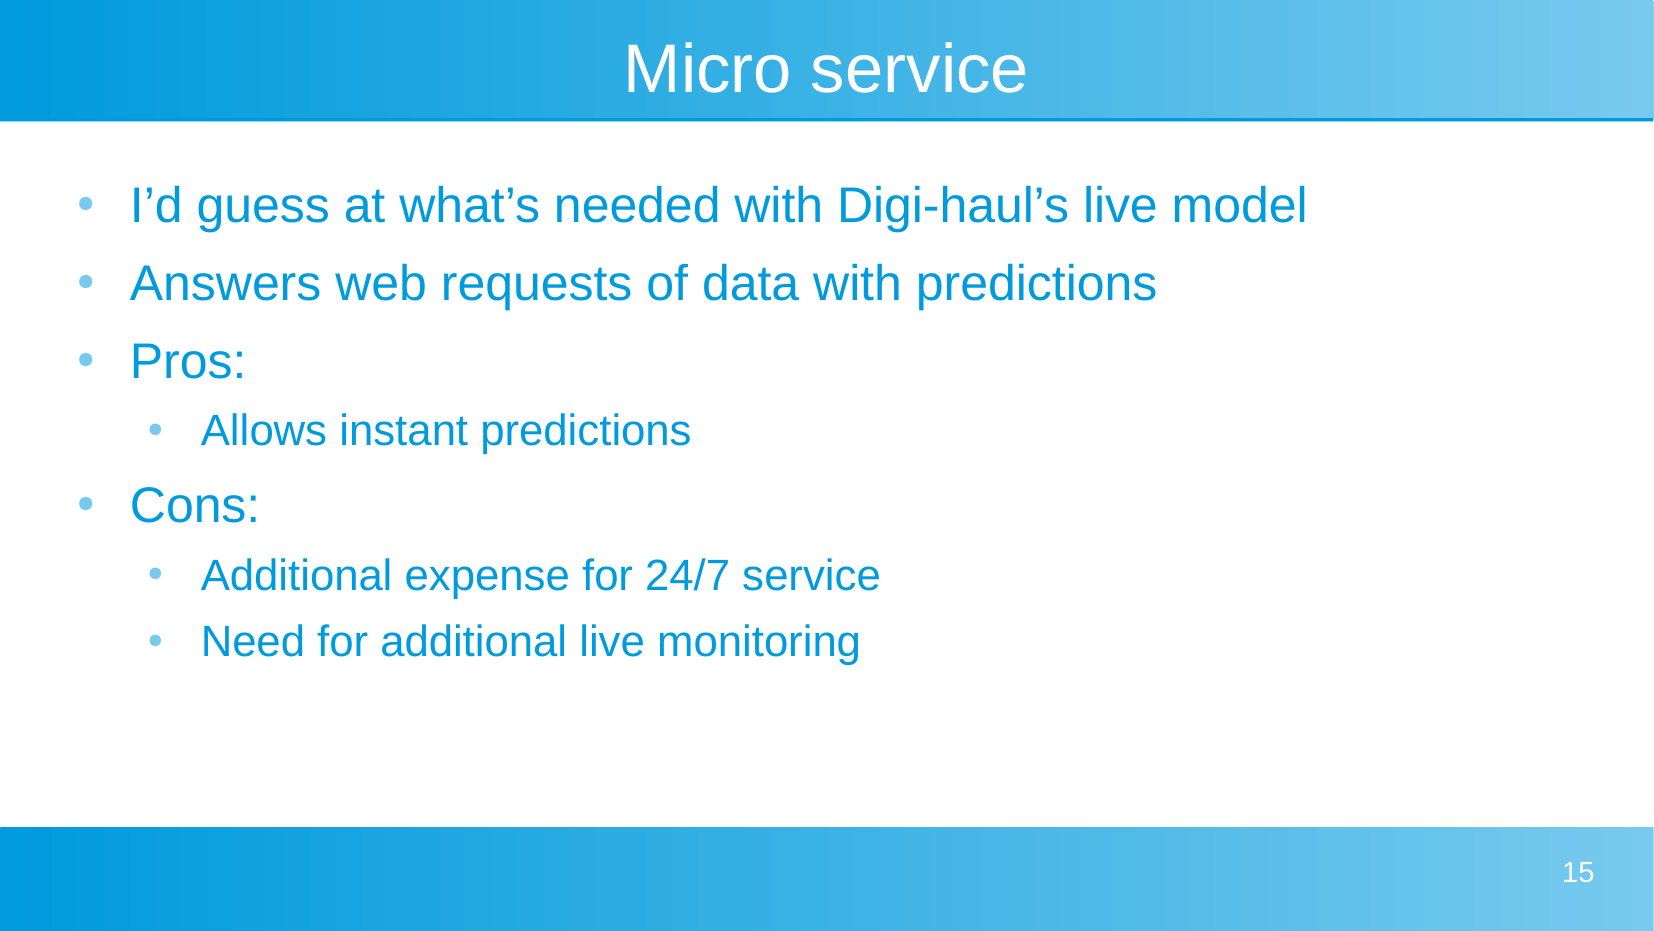

# Micro service
I’d guess at what’s needed with Digi-haul’s live model
Answers web requests of data with predictions
Pros:
Allows instant predictions
Cons:
Additional expense for 24/7 service
Need for additional live monitoring
15